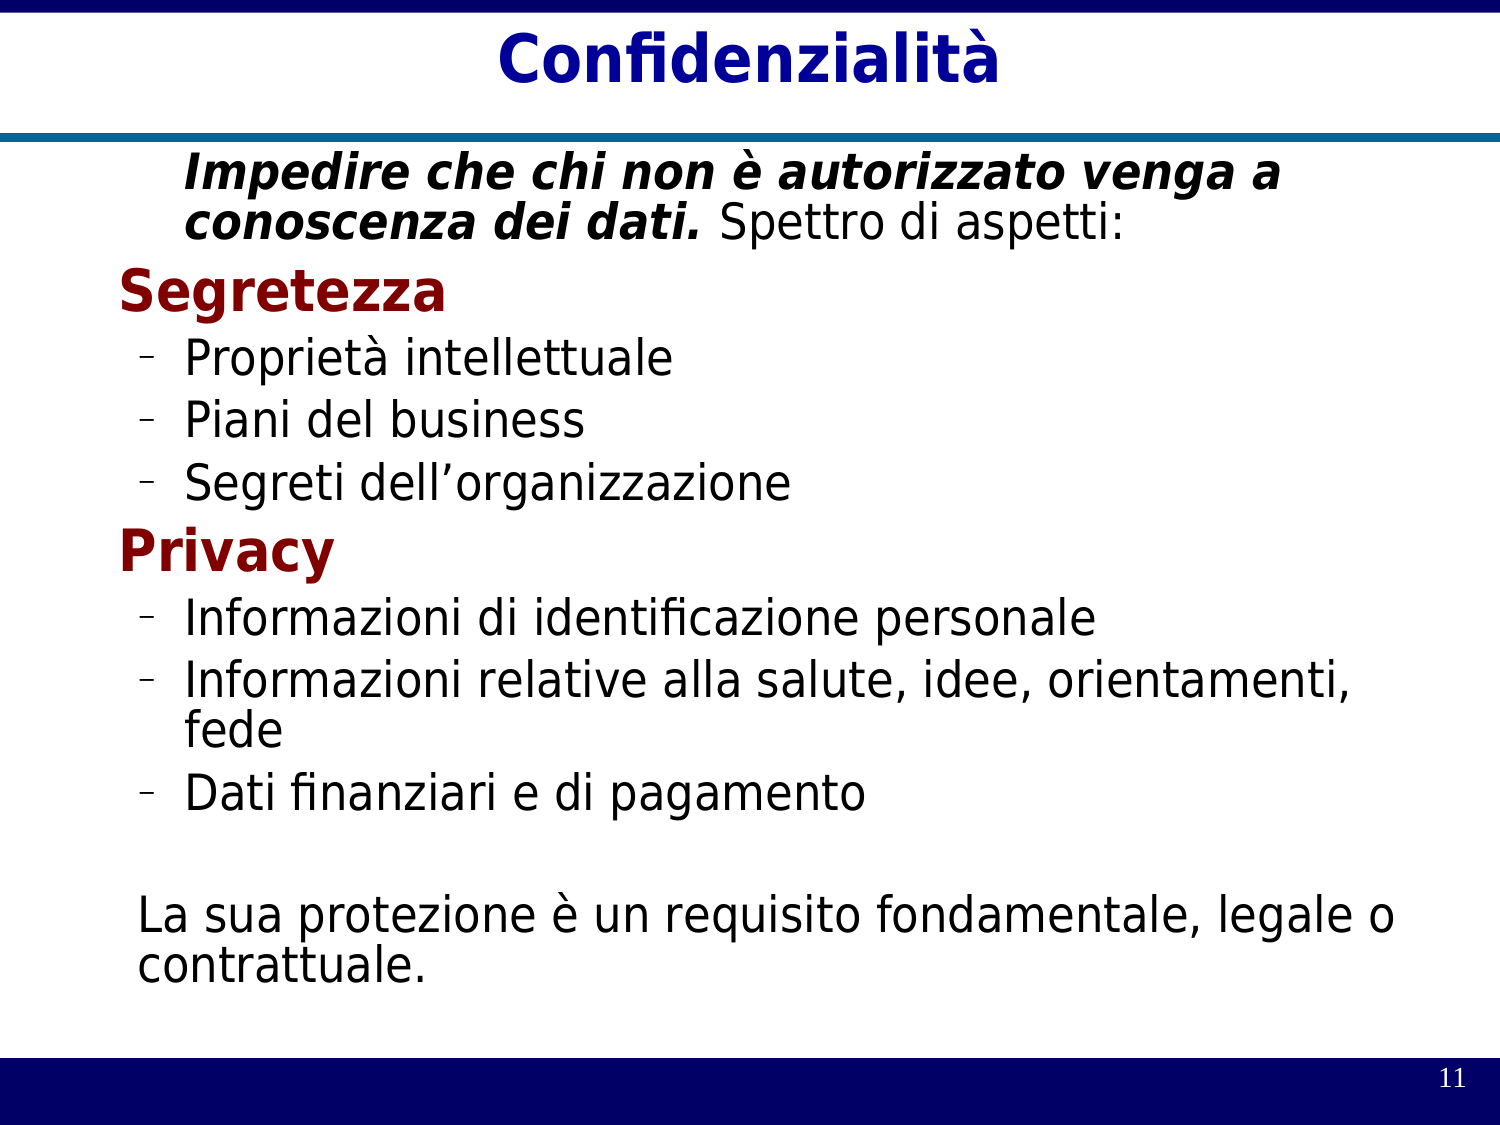

# Confidenzialità
Impedire che chi non è autorizzato venga a conoscenza dei dati. Spettro di aspetti:
Segretezza
Proprietà intellettuale
Piani del business
Segreti dell’organizzazione
Privacy
Informazioni di identificazione personale
Informazioni relative alla salute, idee, orientamenti, fede
Dati finanziari e di pagamento
La sua protezione è un requisito fondamentale, legale o contrattuale.